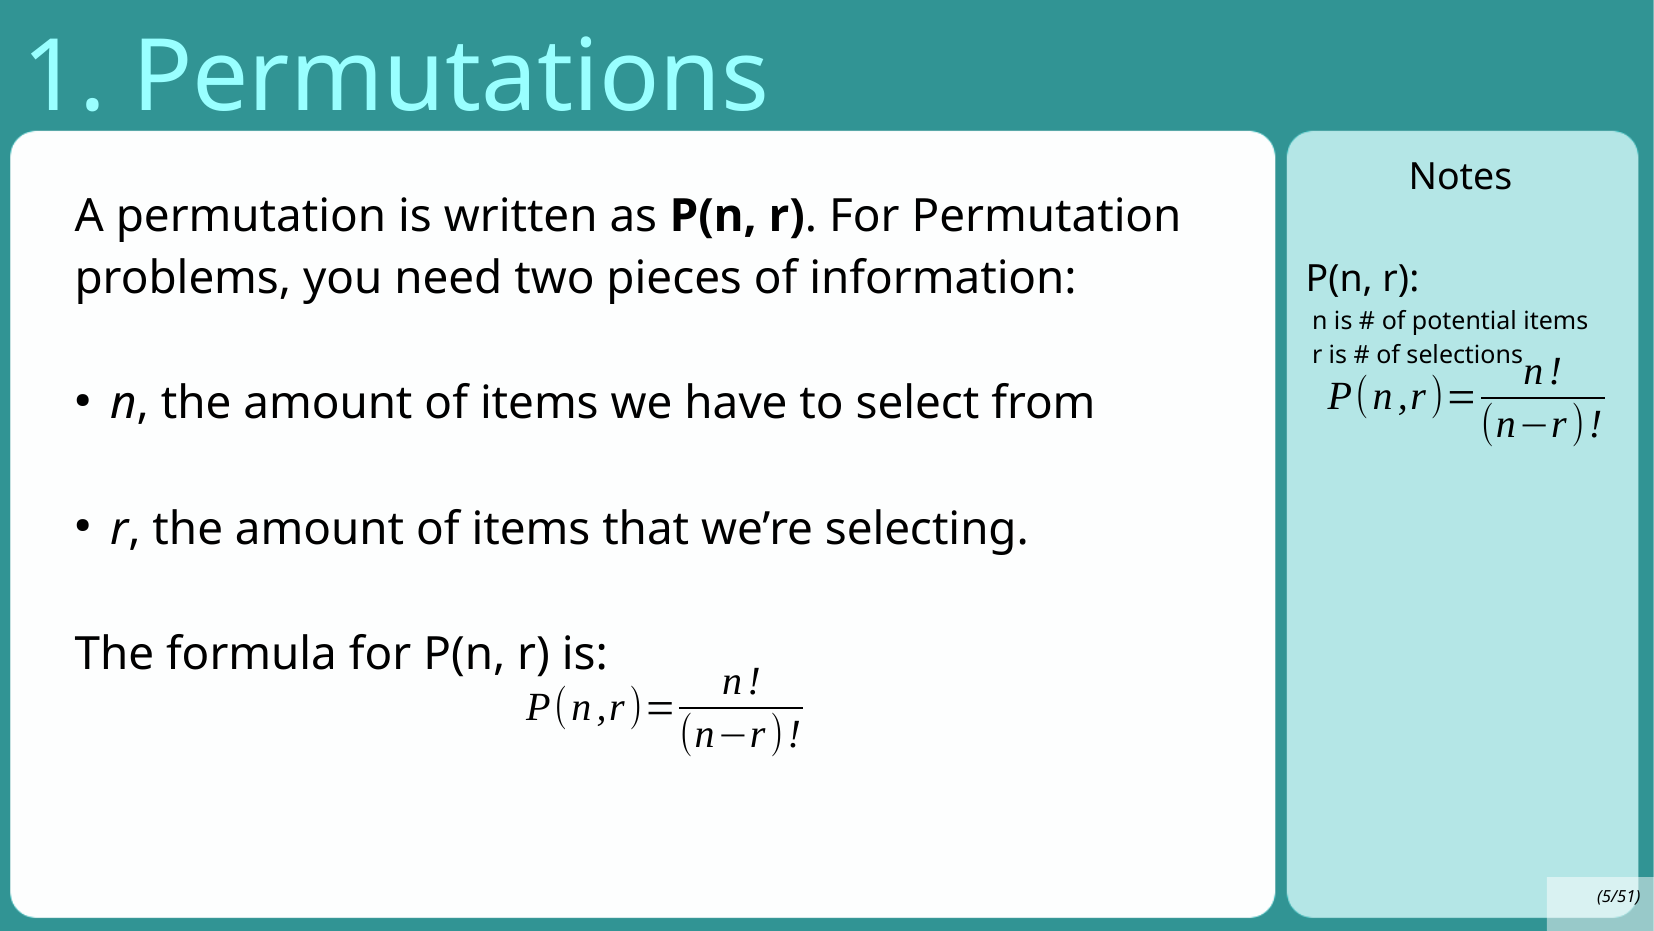

# 1. Permutations
Notes
P(n, r):
 n is # of potential items
 r is # of selections
A permutation is written as P(n, r). For Permutation problems, you need two pieces of information:
n, the amount of items we have to select from
r, the amount of items that we’re selecting.
The formula for P(n, r) is: